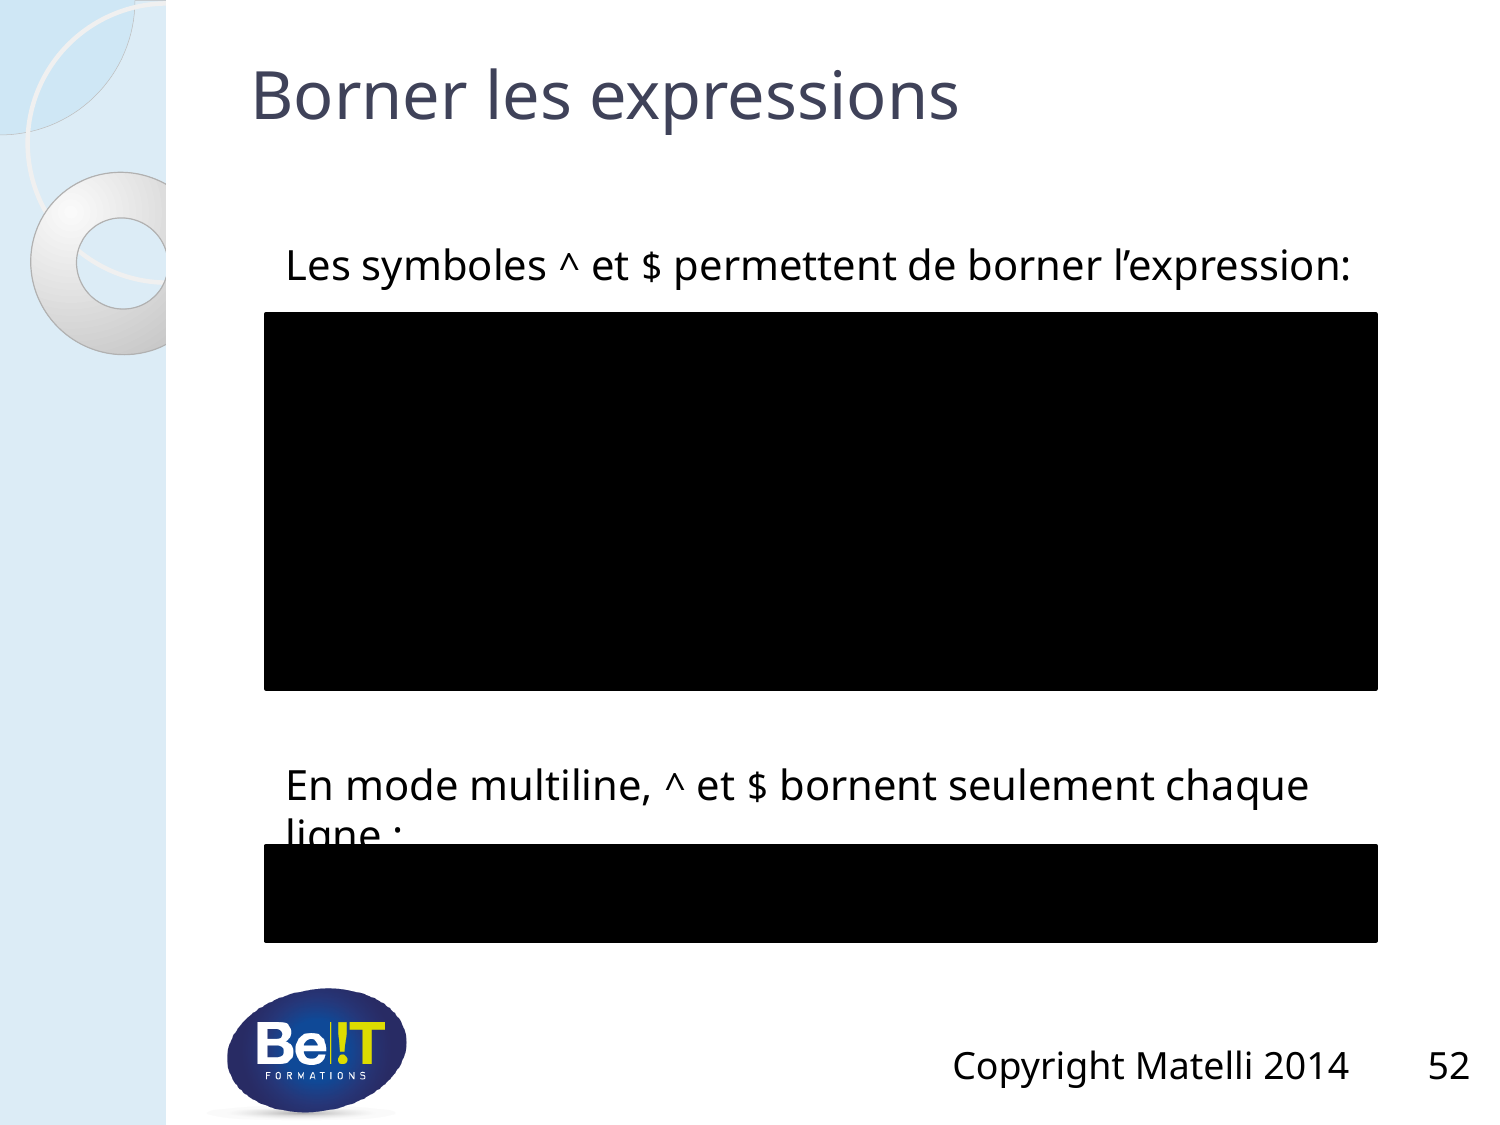

# Borner les expressions
Les symboles ^ et $ permettent de borner l’expression:
 /hello$/.test("hello world") // false
 /hello/.test("hello world") // true
 /^hello/.test("say hello") // false
 /hello/.test("say hello") // true
 /^hello$/.test("hello") // true
 /^hello$/.test("say hello world") // false
En mode multiline, ^ et $ bornent seulement chaque ligne :
 /^hello$/m.test("hello\nworld") // true
Copyright Matelli 2014